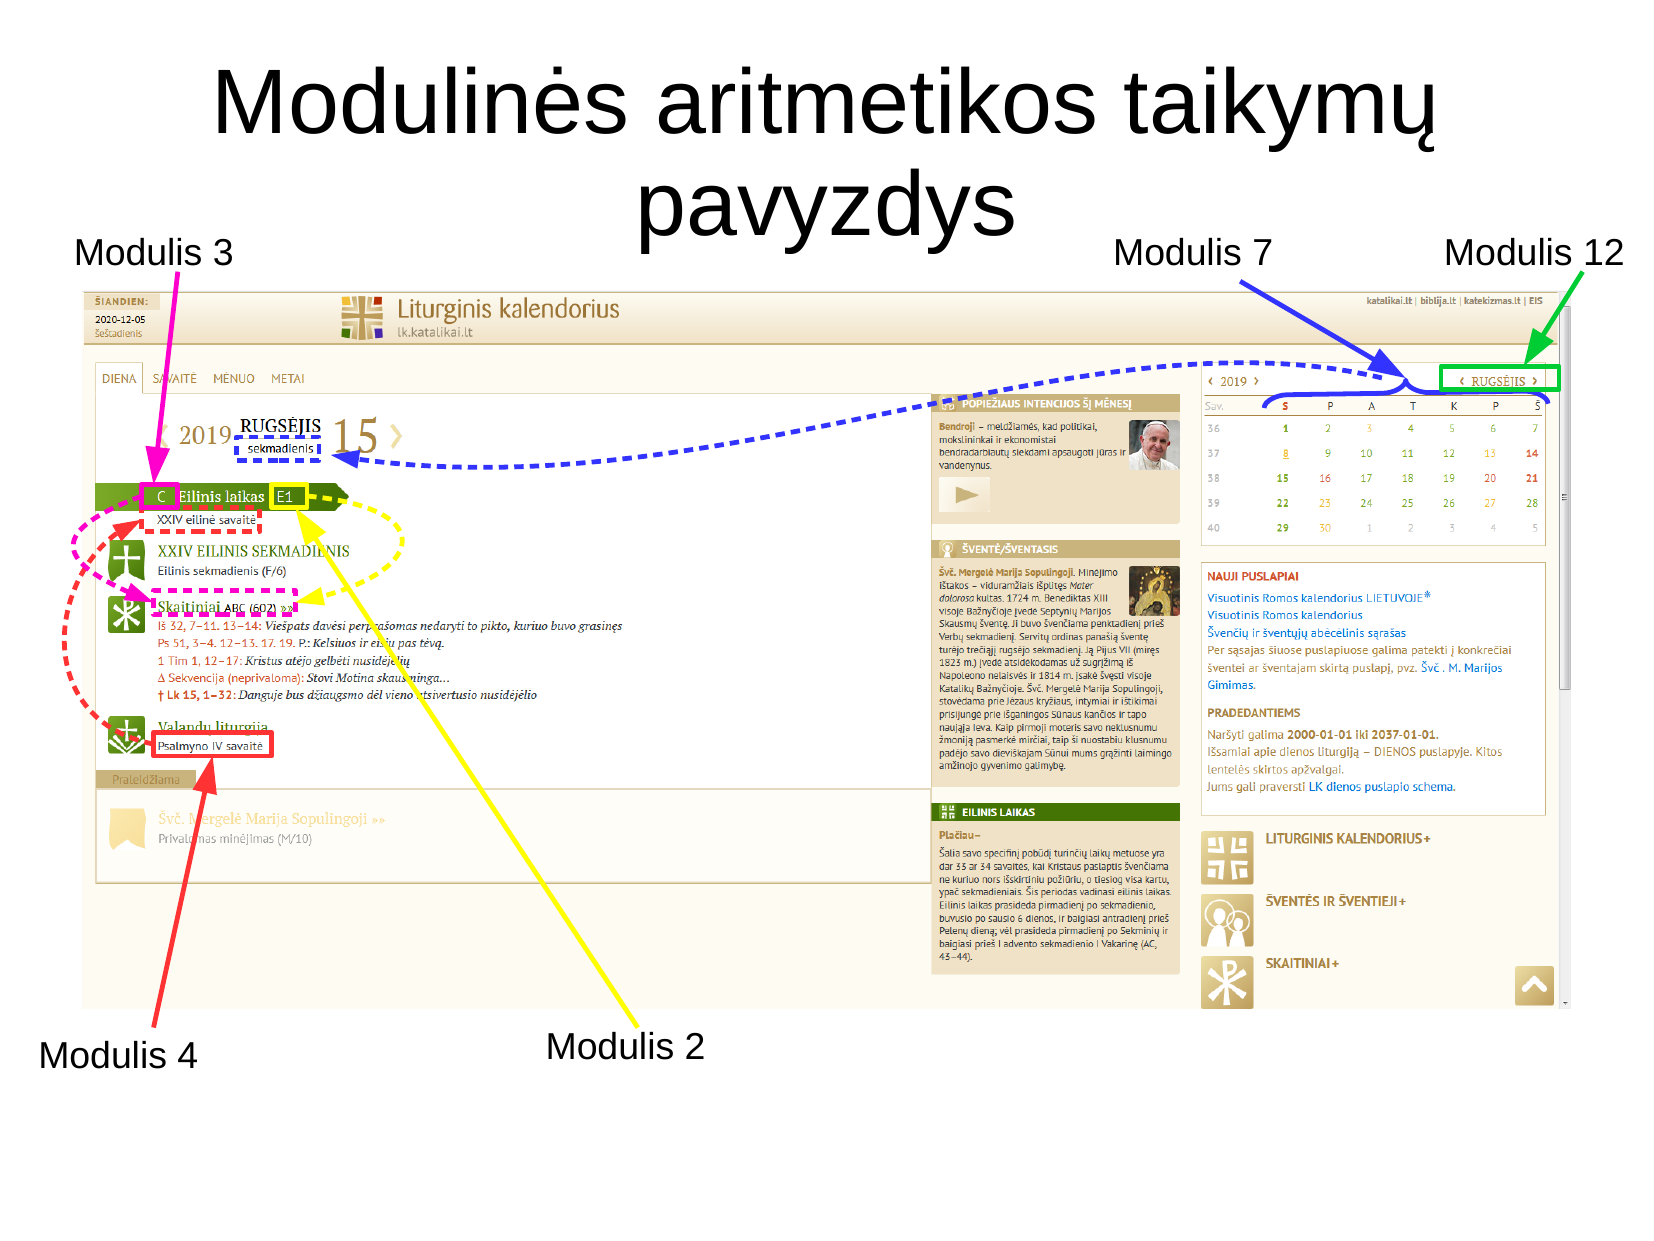

# Modulinės aritmetikos taikymų pavyzdys
Modulis 3
Modulis 7
Modulis 12
Modulis 2
Modulis 4